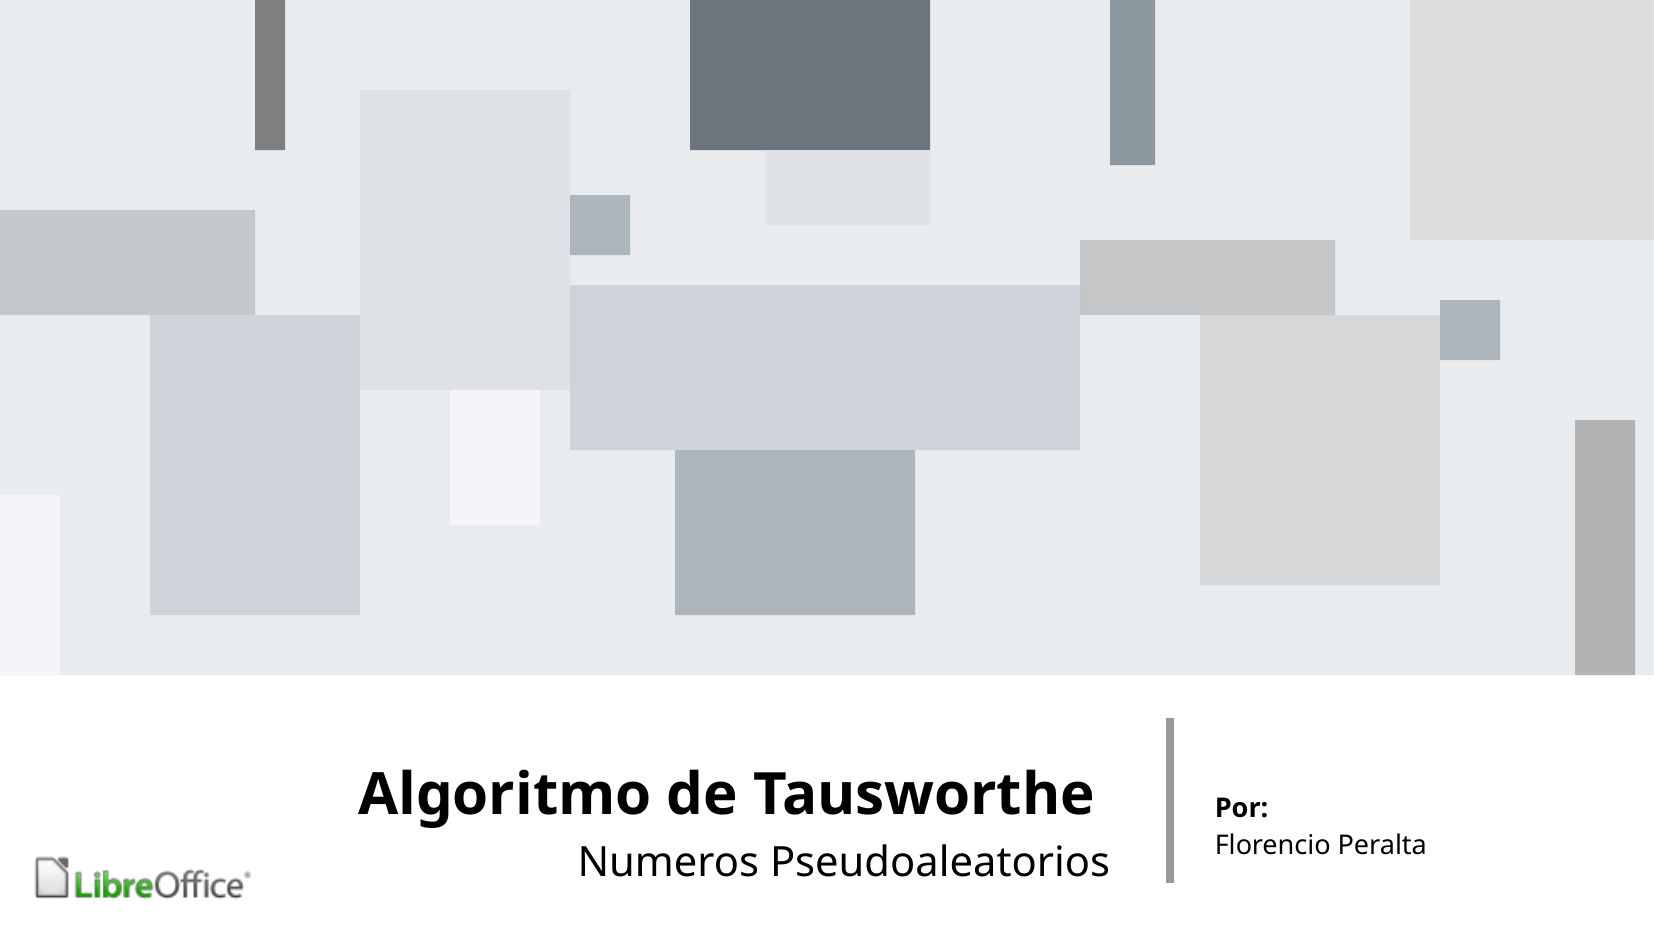

Algoritmo de Tausworthe
Numeros Pseudoaleatorios
Por:
Florencio Peralta